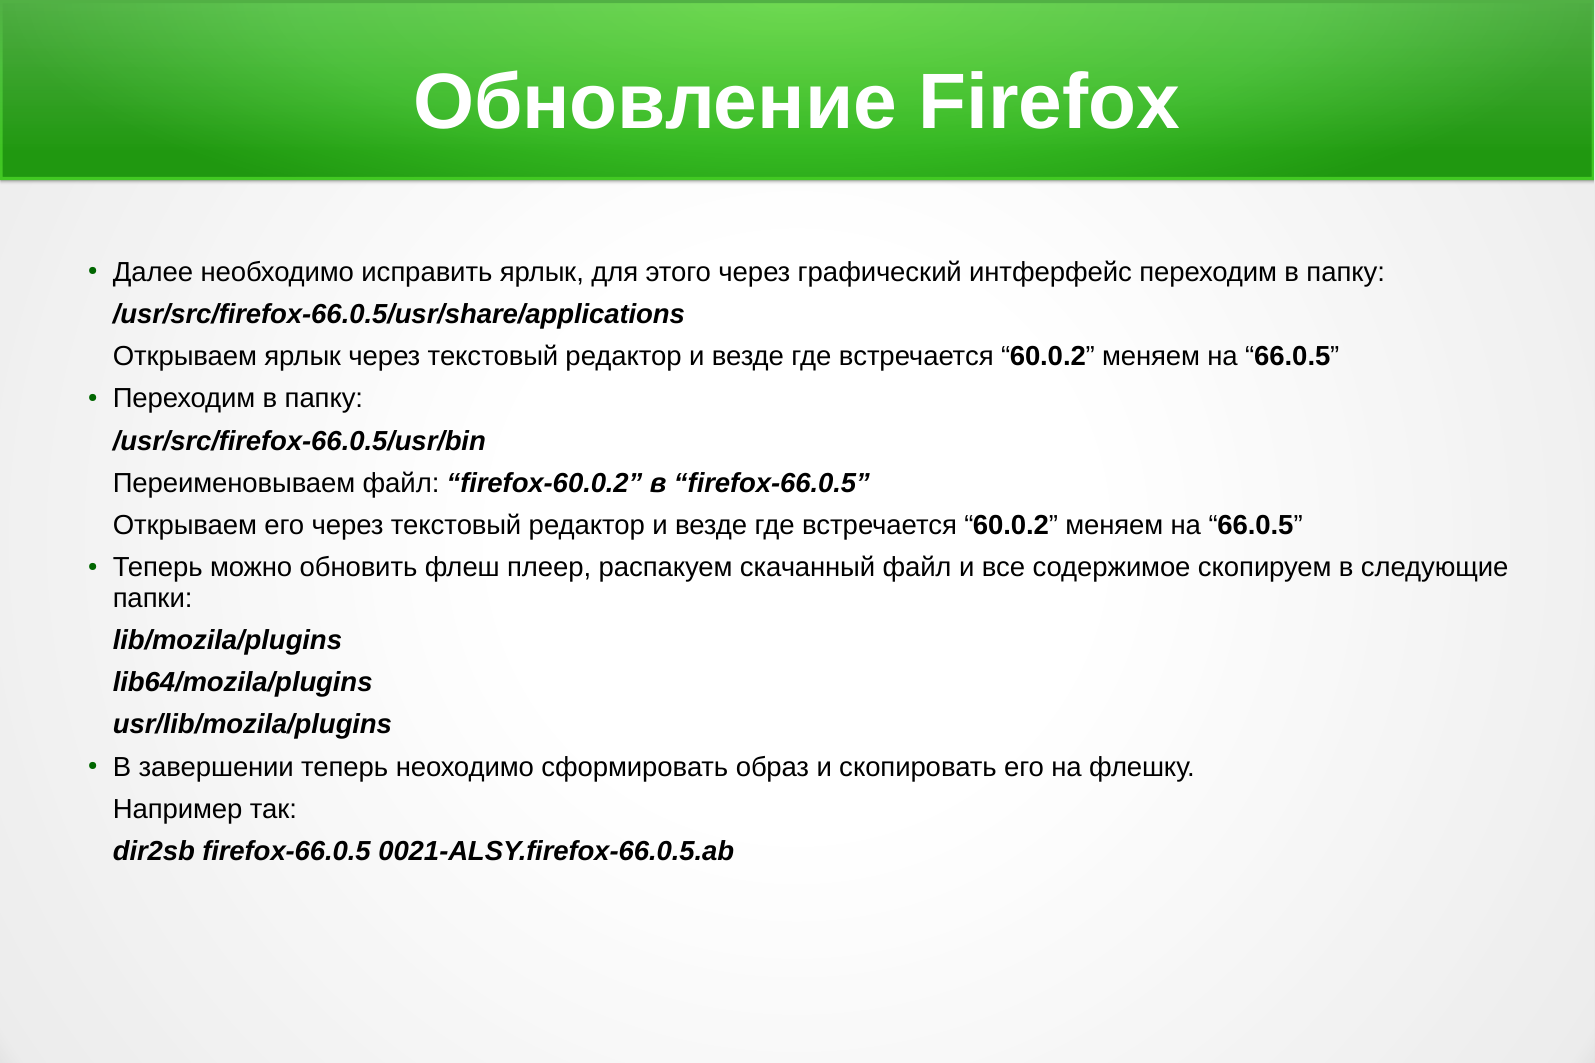

# Обновление Firefox
Далее необходимо исправить ярлык, для этого через графический интферфейс переходим в папку:
/usr/src/firefox-66.0.5/usr/share/applications
Открываем ярлык через текстовый редактор и везде где встречается “60.0.2” меняем на “66.0.5”
Переходим в папку:
/usr/src/firefox-66.0.5/usr/bin
Переименовываем файл: “firefox-60.0.2” в “firefox-66.0.5”
Открываем его через текстовый редактор и везде где встречается “60.0.2” меняем на “66.0.5”
Теперь можно обновить флеш плеер, распакуем скачанный файл и все содержимое скопируем в следующие папки:
lib/mozila/plugins
lib64/mozila/plugins
usr/lib/mozila/plugins
В завершении теперь неоходимо сформировать образ и скопировать его на флешку.
Например так:
dir2sb firefox-66.0.5 0021-ALSY.firefox-66.0.5.ab